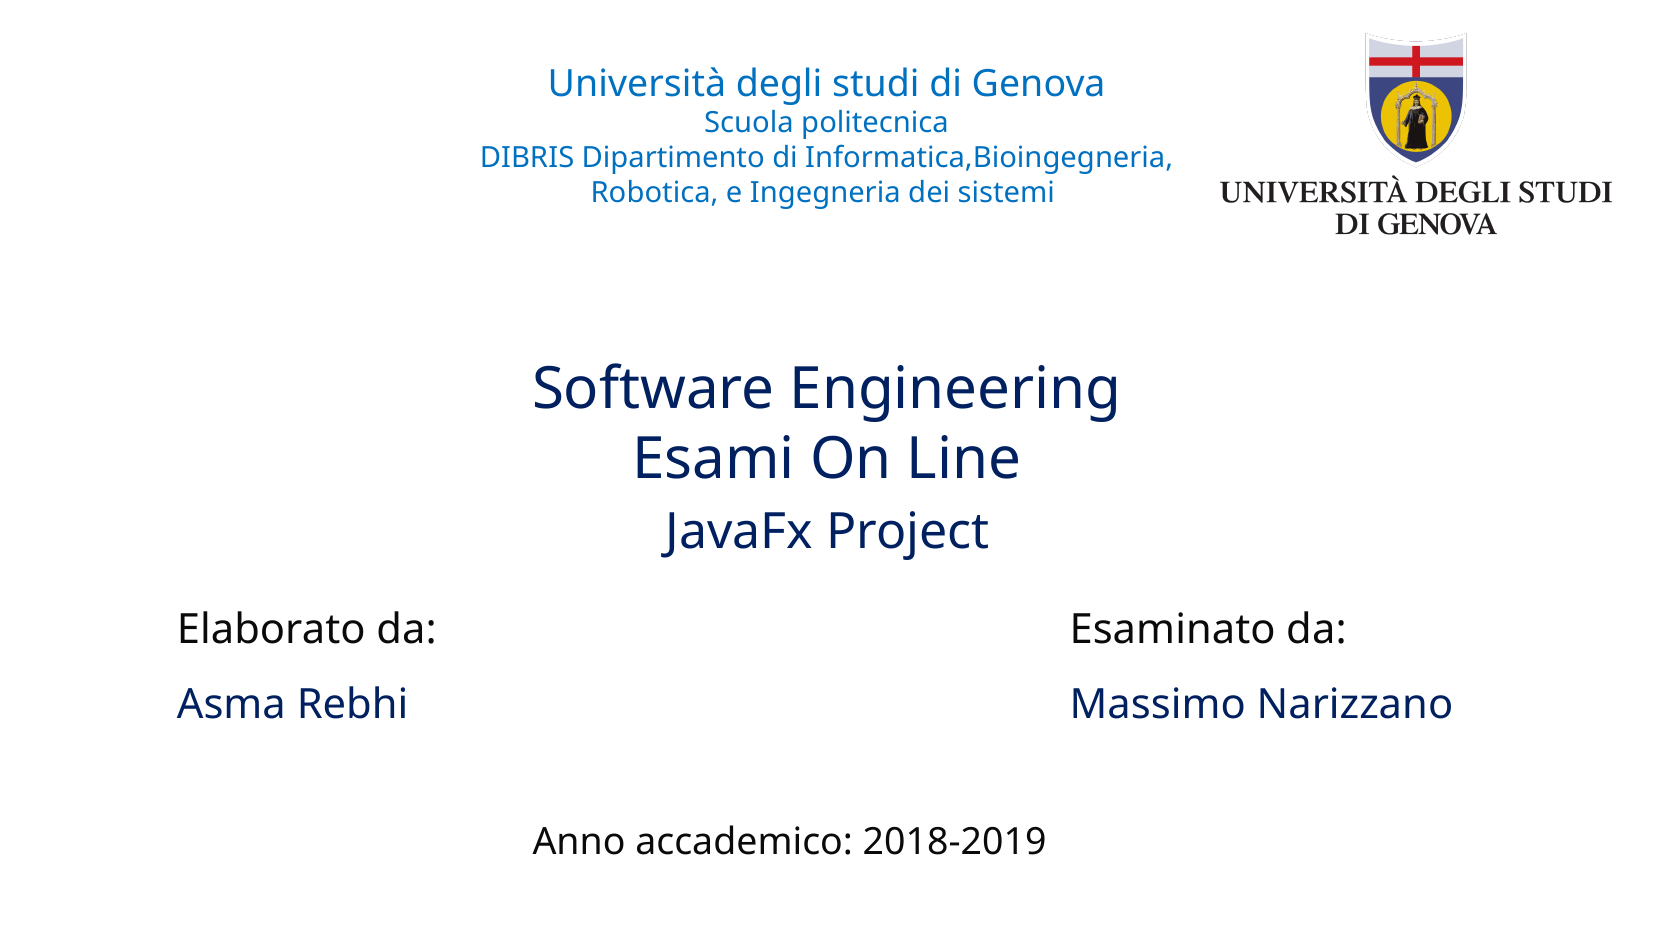

Università degli studi di Genova
Scuola politecnica
DIBRIS Dipartimento di Informatica,Bioingegneria,
Robotica, e Ingegneria dei sistemi
Software Engineering
Esami On Line
 JavaFx Project
Elaborato da:
Asma Rebhi
Esaminato da:
Massimo Narizzano
Anno accademico: 2018-2019